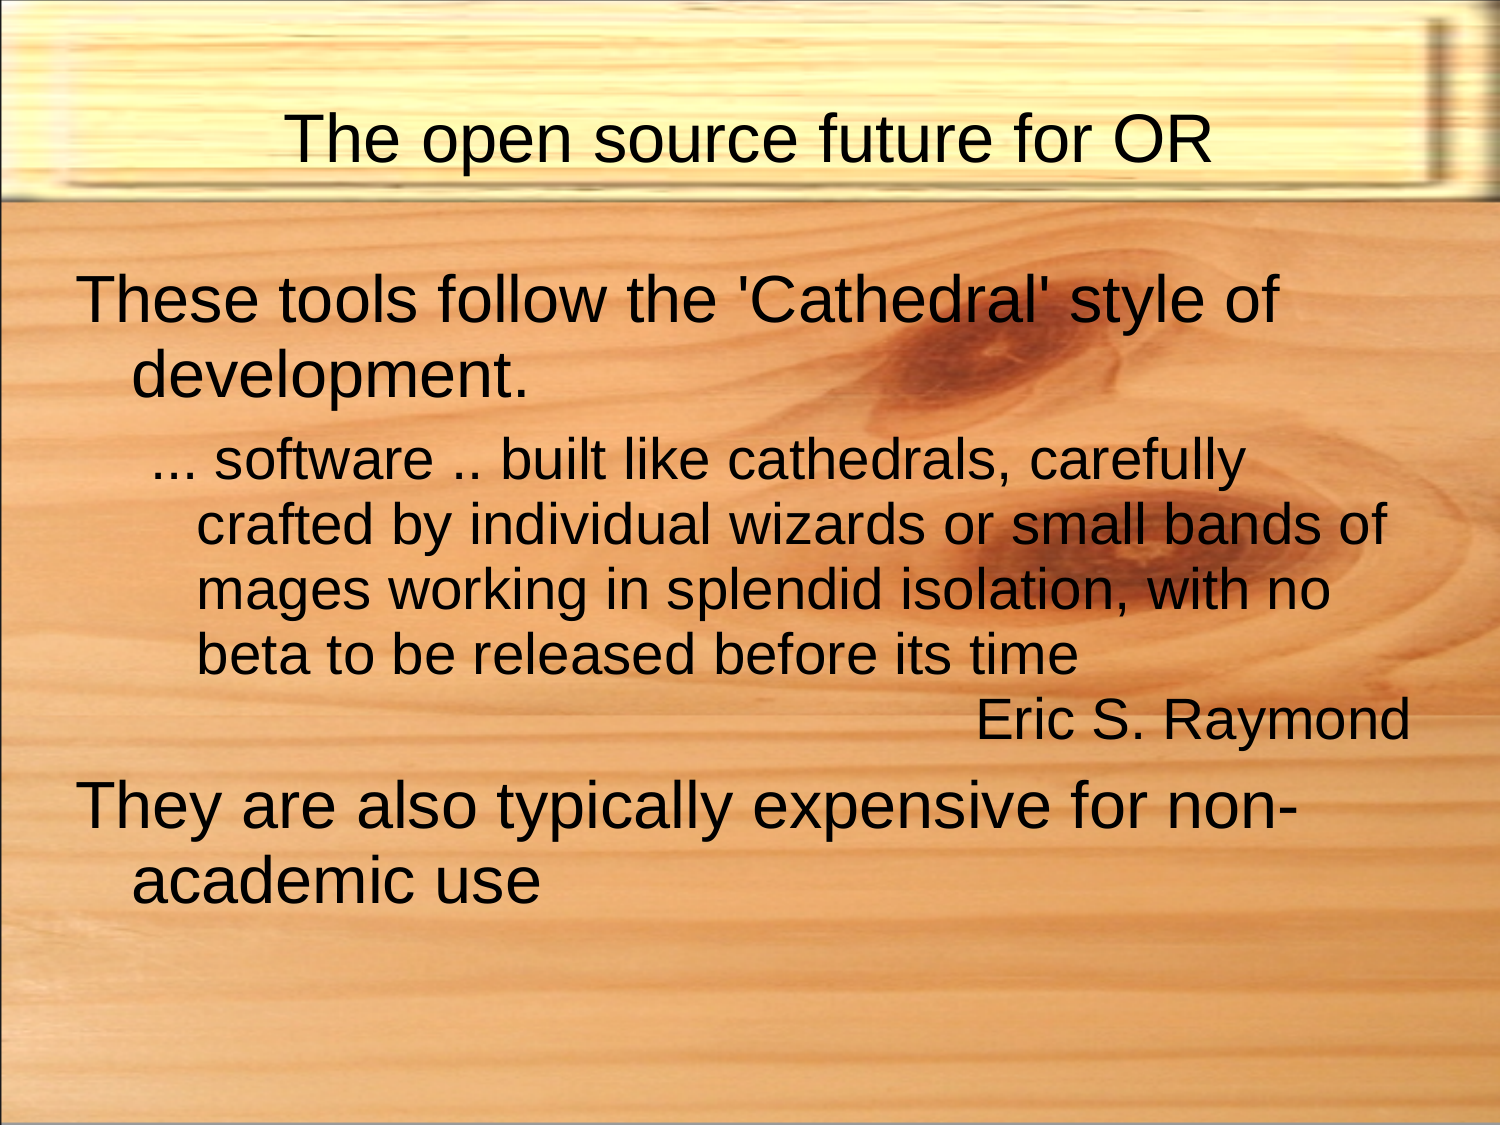

# The open source future for OR
These tools follow the 'Cathedral' style of development.
... software .. built like cathedrals, carefully crafted by individual wizards or small bands of mages working in splendid isolation, with no beta to be released before its time
						Eric S. Raymond
They are also typically expensive for non- academic use